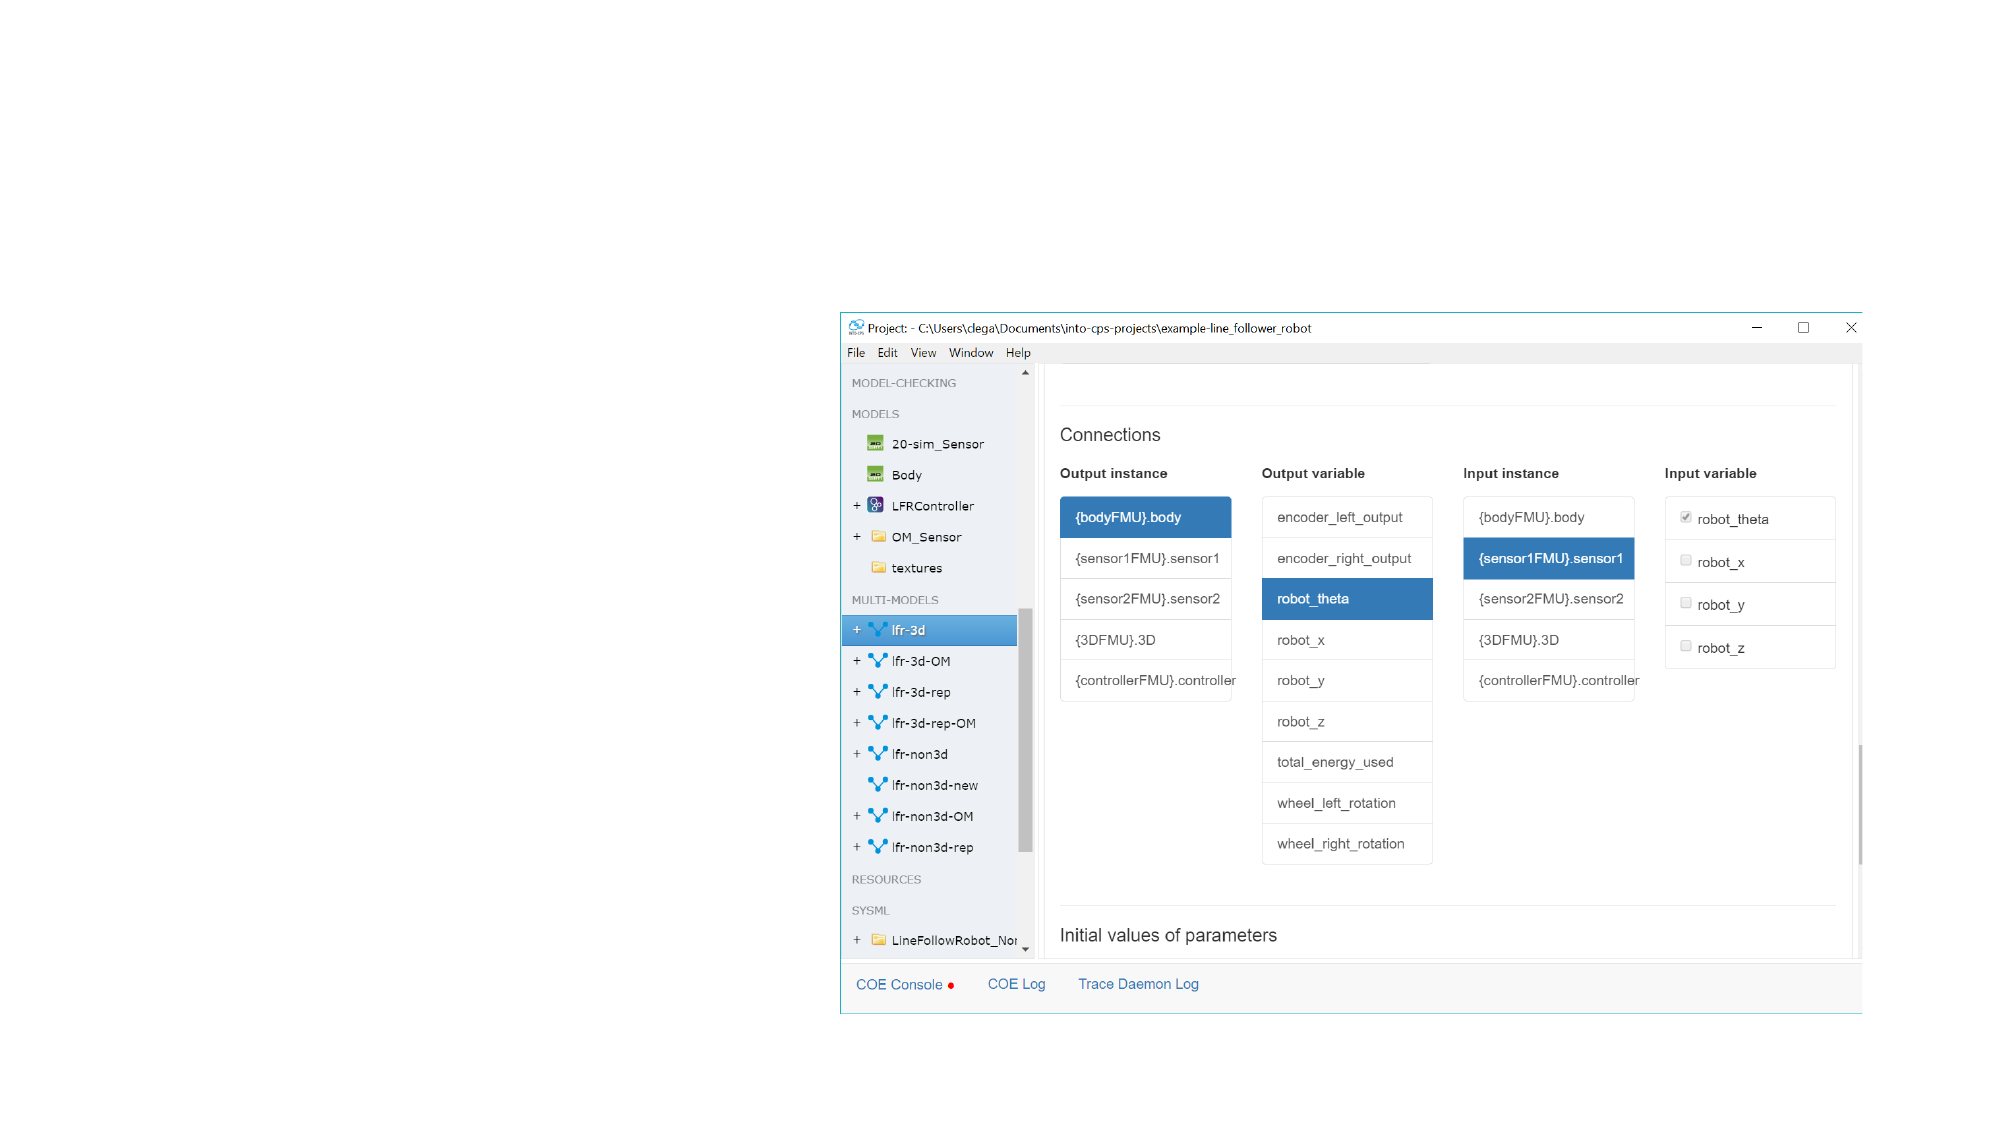

# Connections inside application
Poor overview
Find un-connected port?